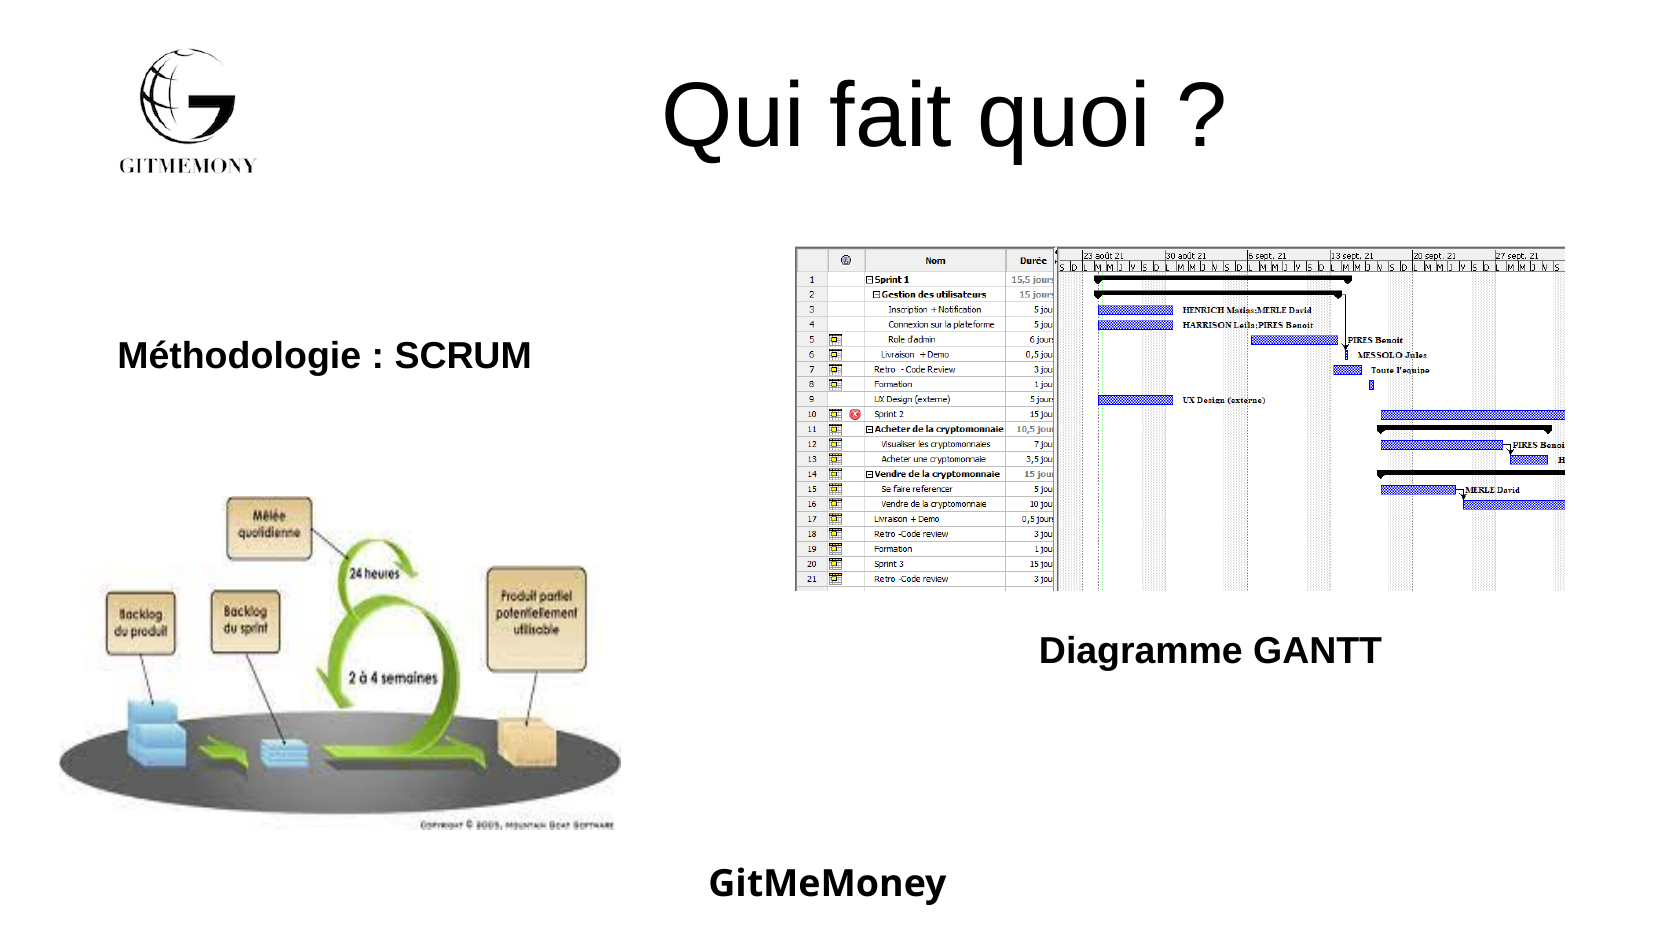

# Qui fait quoi ?
Méthodologie : SCRUM
Diagramme GANTT